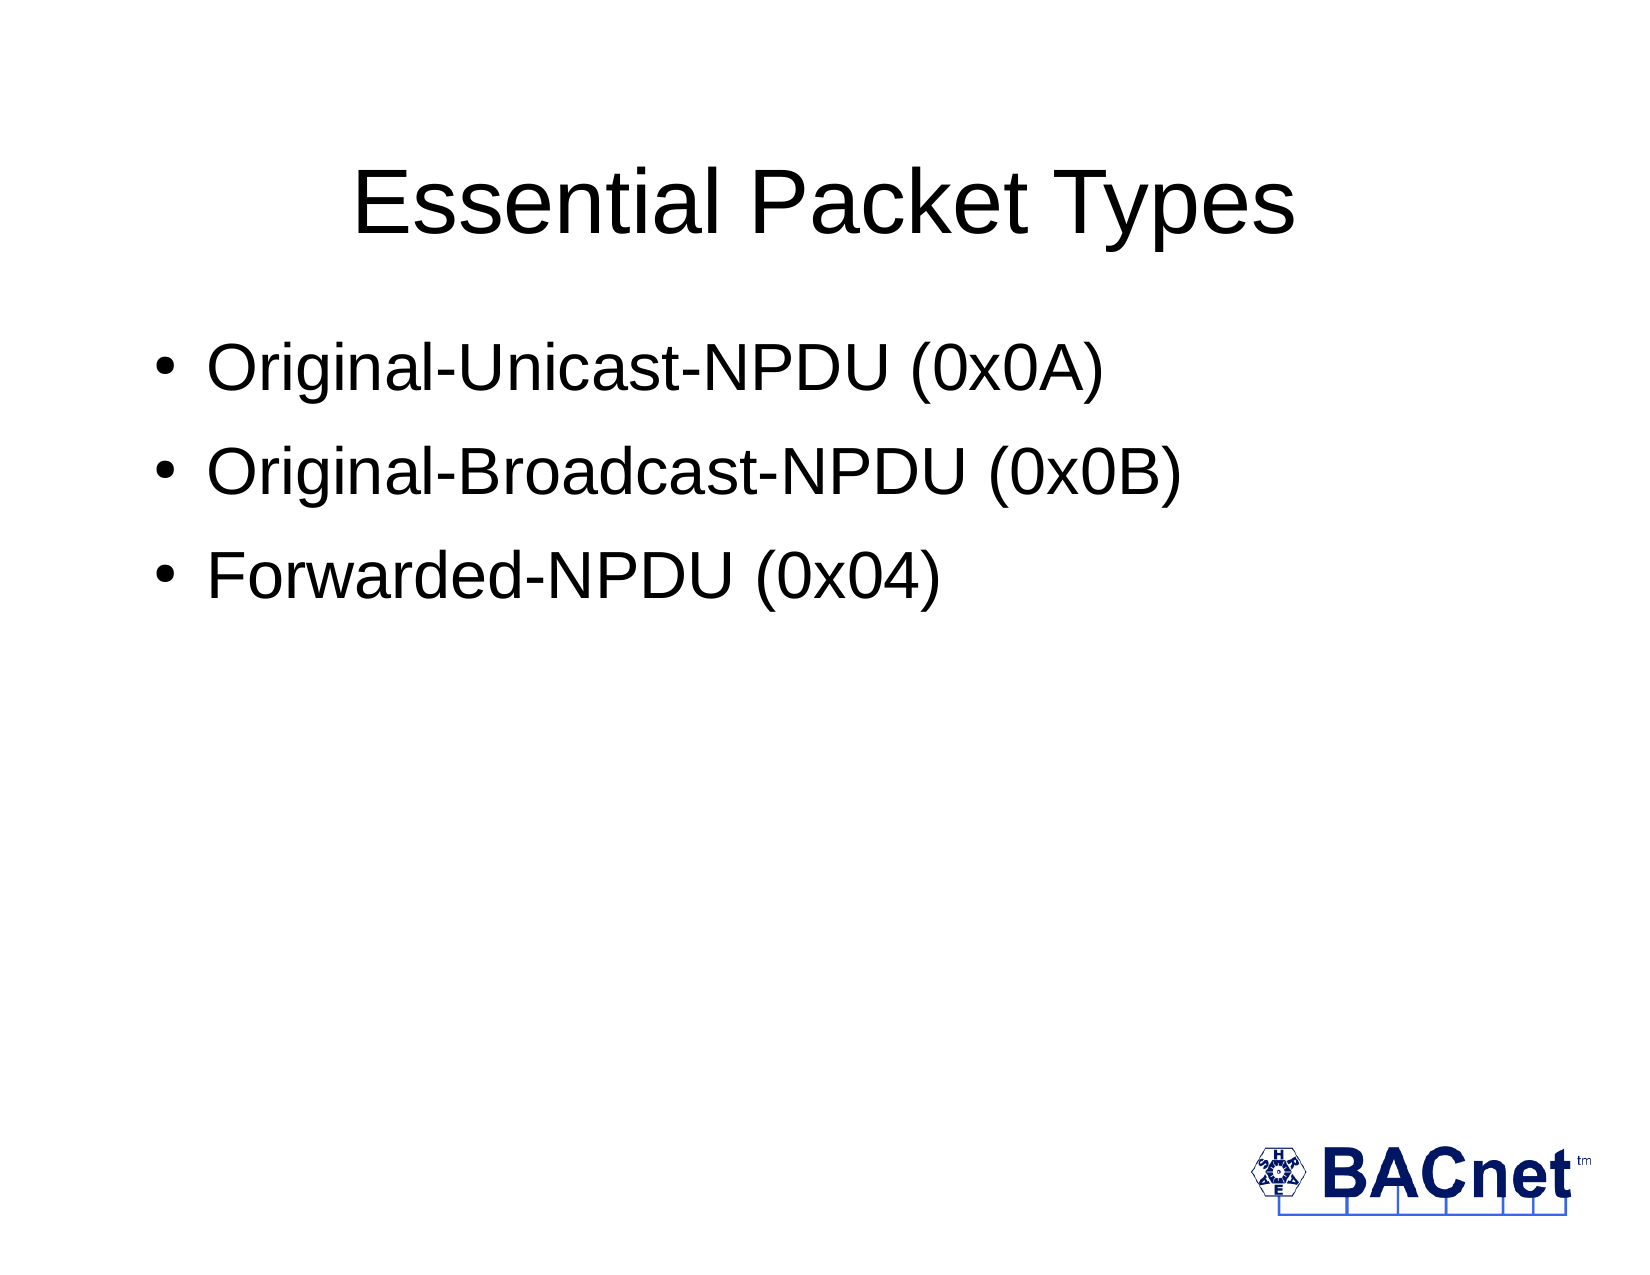

# Essential Packet Types
Original-Unicast-NPDU (0x0A)
Original-Broadcast-NPDU (0x0B)
Forwarded-NPDU (0x04)